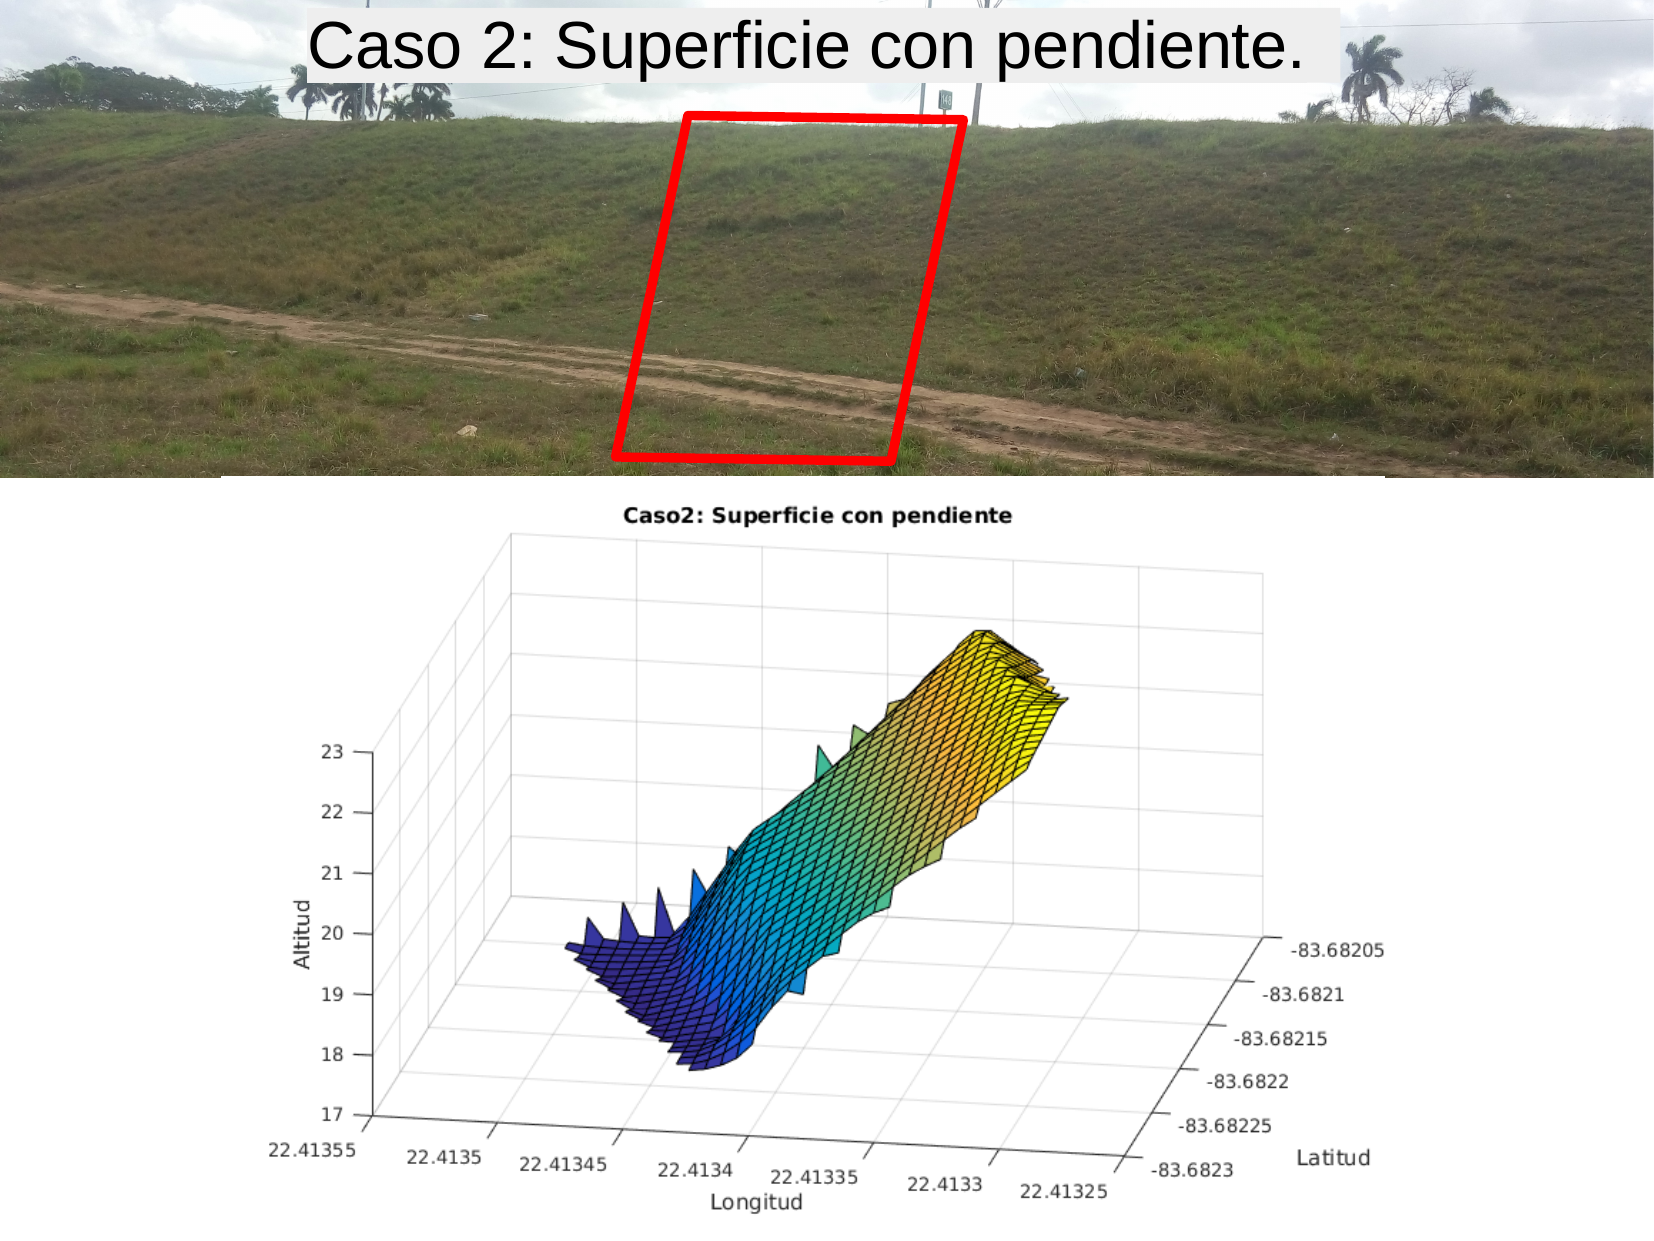

Caso 2: Superficie con pendiente.
# 7. PRUEBA DE FUNCIONAMIENTO